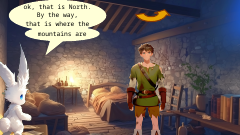

ok, that is North.
By the way,
that is where the
mountains are